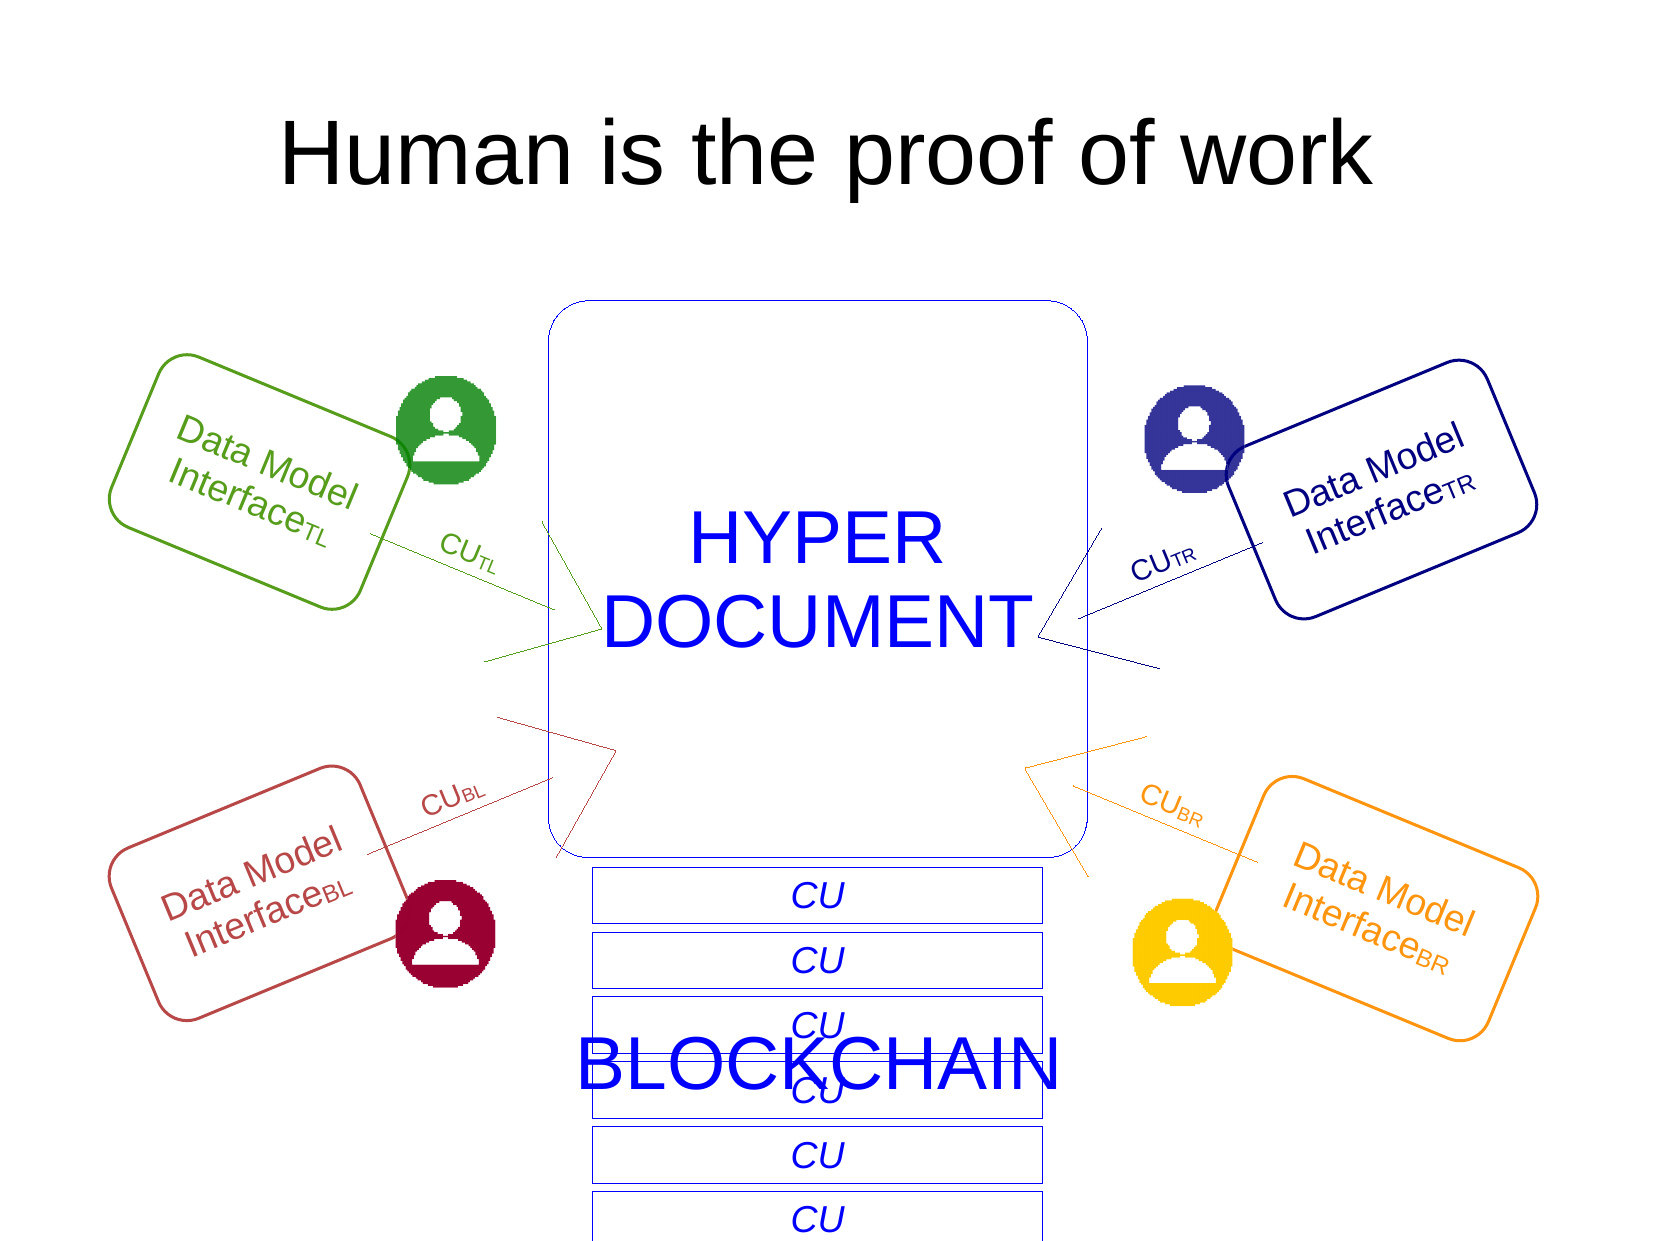

# Human is the proof of work
HYPER
DOCUMENT
Data Model
InterfaceTL
Data Model
InterfaceTR
CUTL
CUTR
CUBL
CUBR
Data Model
InterfaceBL
Data Model
InterfaceBR
CU
CU
CU
BLOCKCHAIN
CU
CU
CU